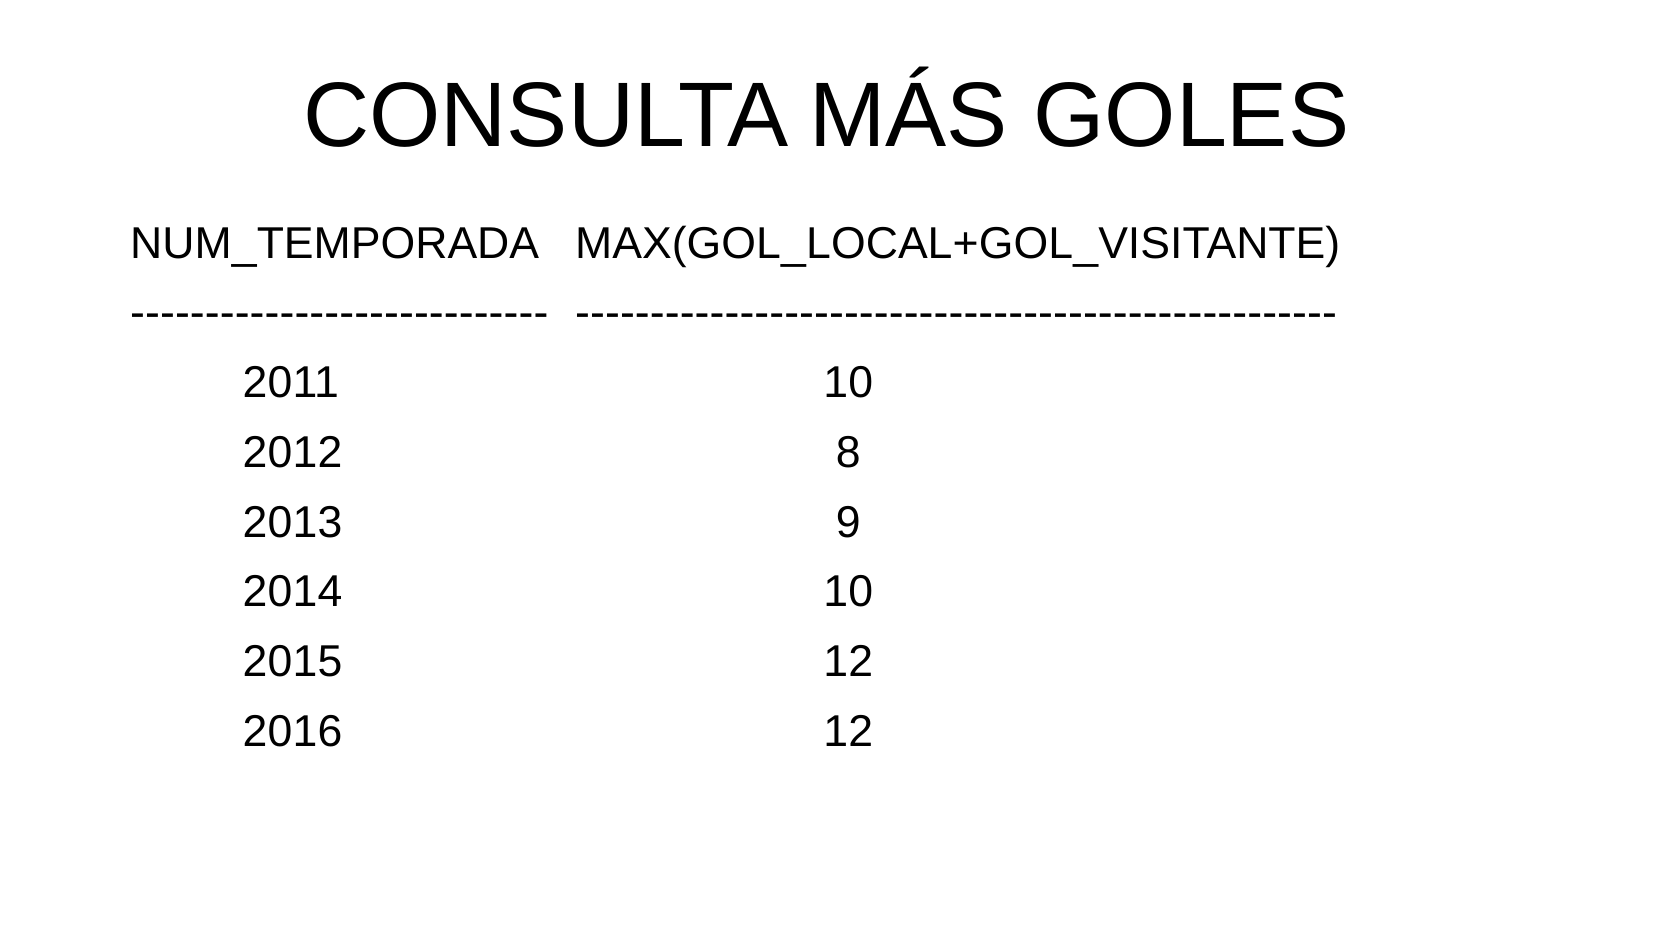

# CONSULTA MÁS GOLES
NUM_TEMPORADA 		MAX(GOL_LOCAL+GOL_VISITANTE)
---------------------------- 		---------------------------------------------------
 2011 					 10
 2012 					 8
 2013 					 9
 2014 					 10
 2015 					 12
 2016 					 12